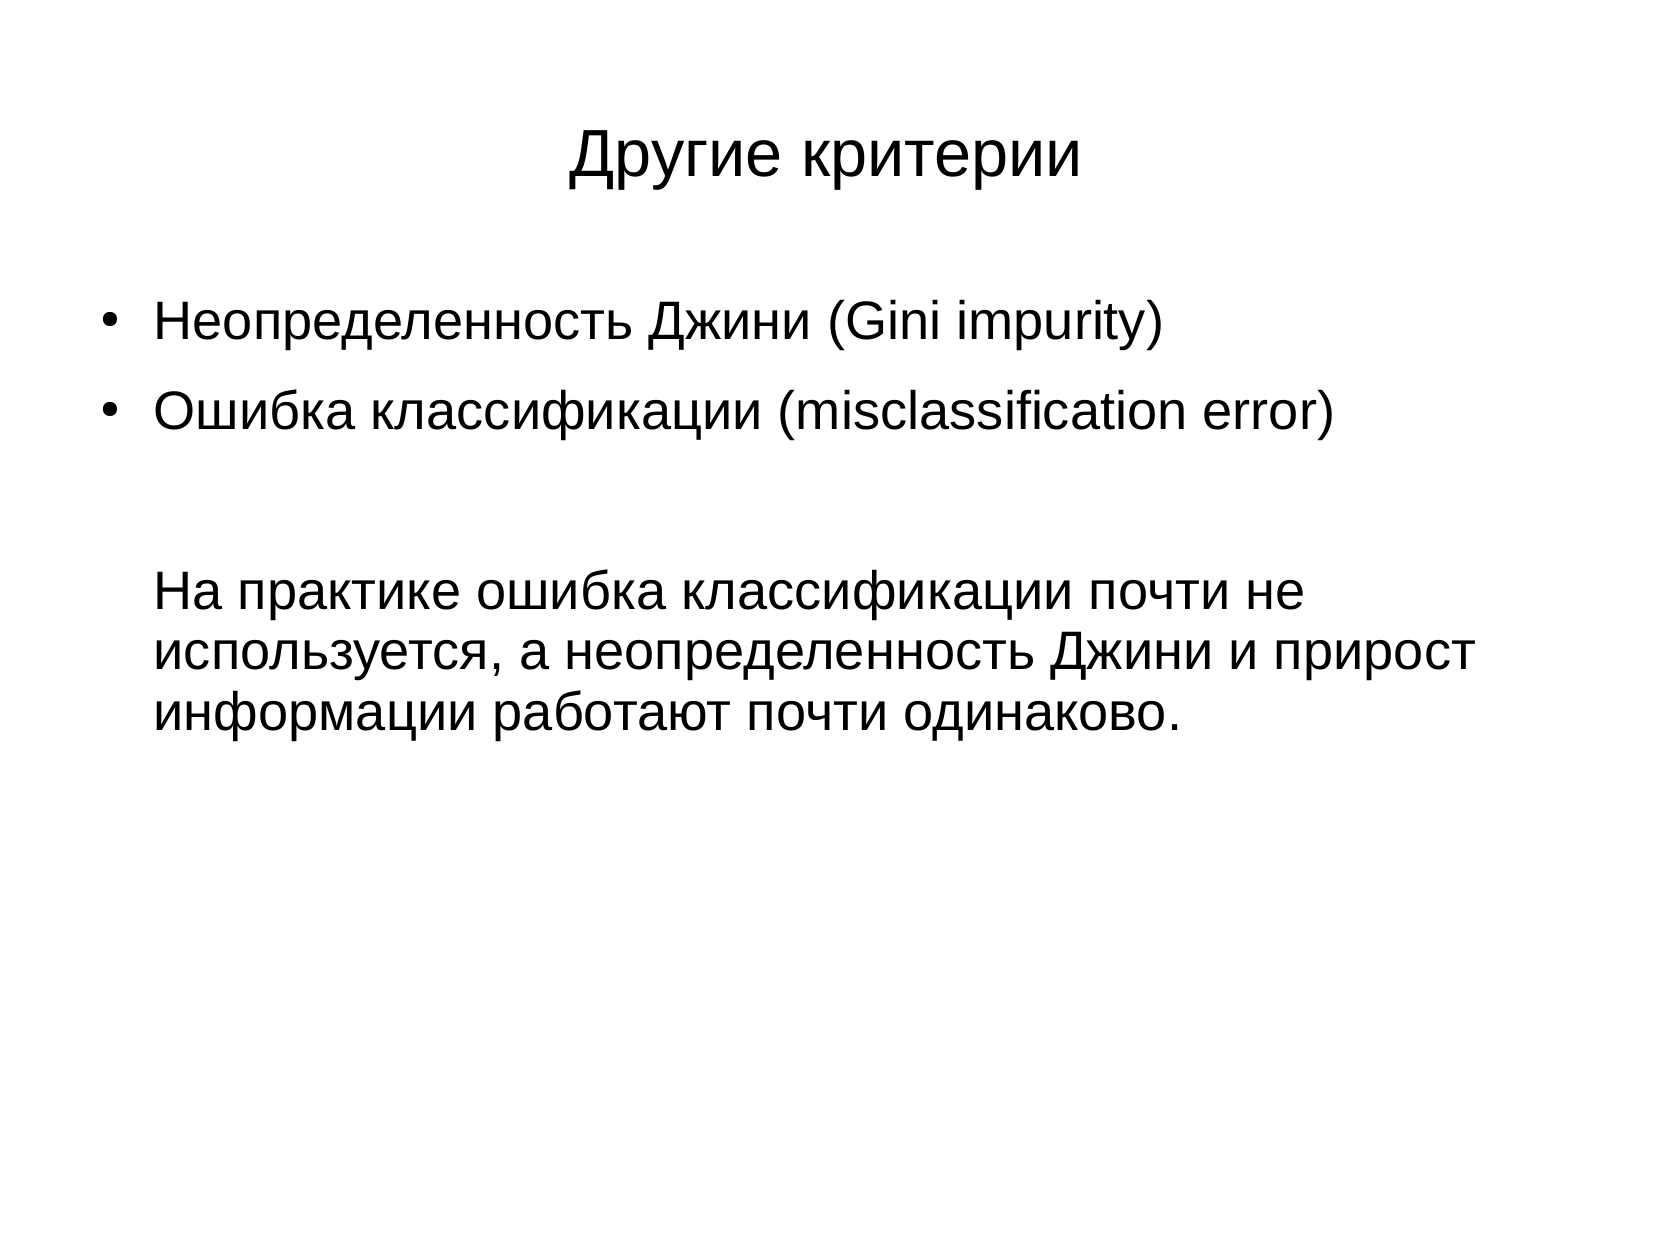

# Другие критерии
Неопределенность Джини (Gini impurity)
Ошибка классификации (misclassification error)
На практике ошибка классификации почти не используется, а неопределенность Джини и прирост информации работают почти одинаково.